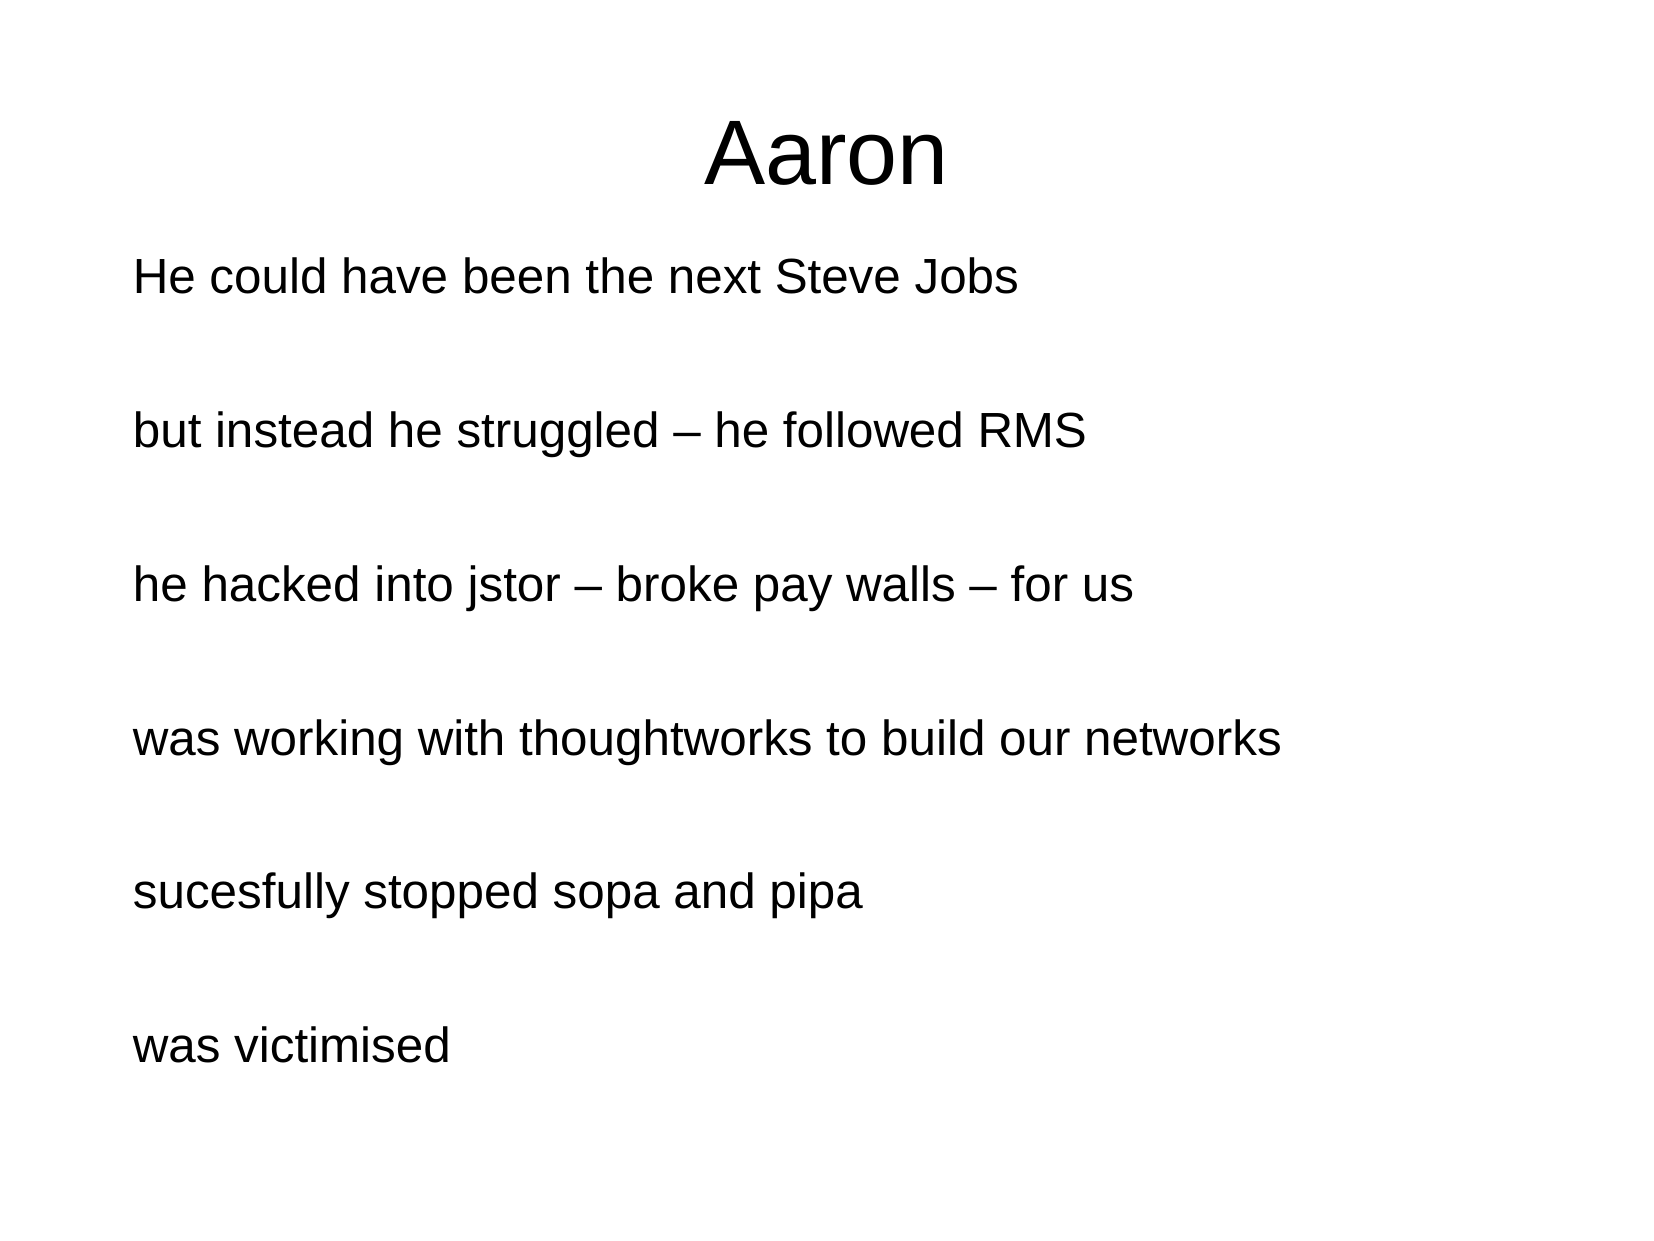

# Aaron
He could have been the next Steve Jobs
but instead he struggled – he followed RMS
he hacked into jstor – broke pay walls – for us
was working with thoughtworks to build our networks
sucesfully stopped sopa and pipa
was victimised